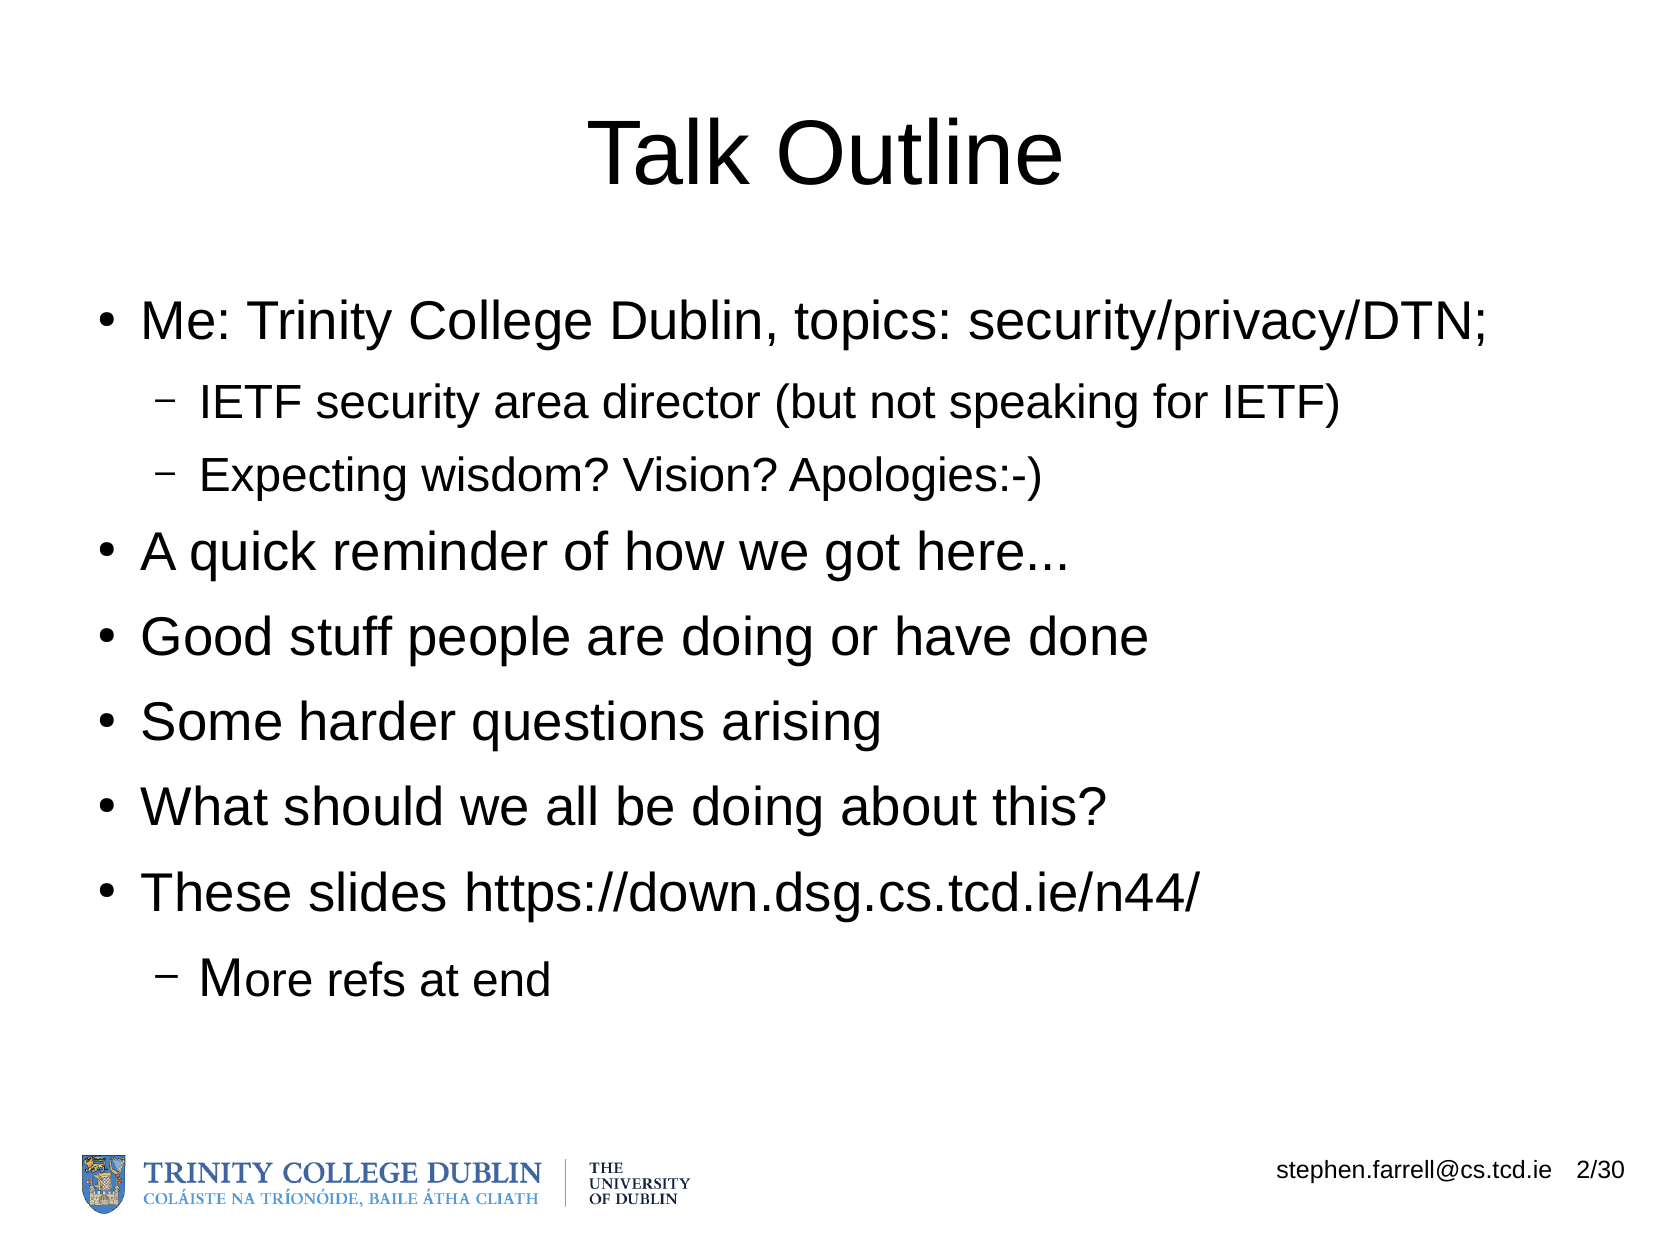

# Talk Outline
Me: Trinity College Dublin, topics: security/privacy/DTN;
IETF security area director (but not speaking for IETF)
Expecting wisdom? Vision? Apologies:-)
A quick reminder of how we got here...
Good stuff people are doing or have done
Some harder questions arising
What should we all be doing about this?
These slides https://down.dsg.cs.tcd.ie/n44/
More refs at end